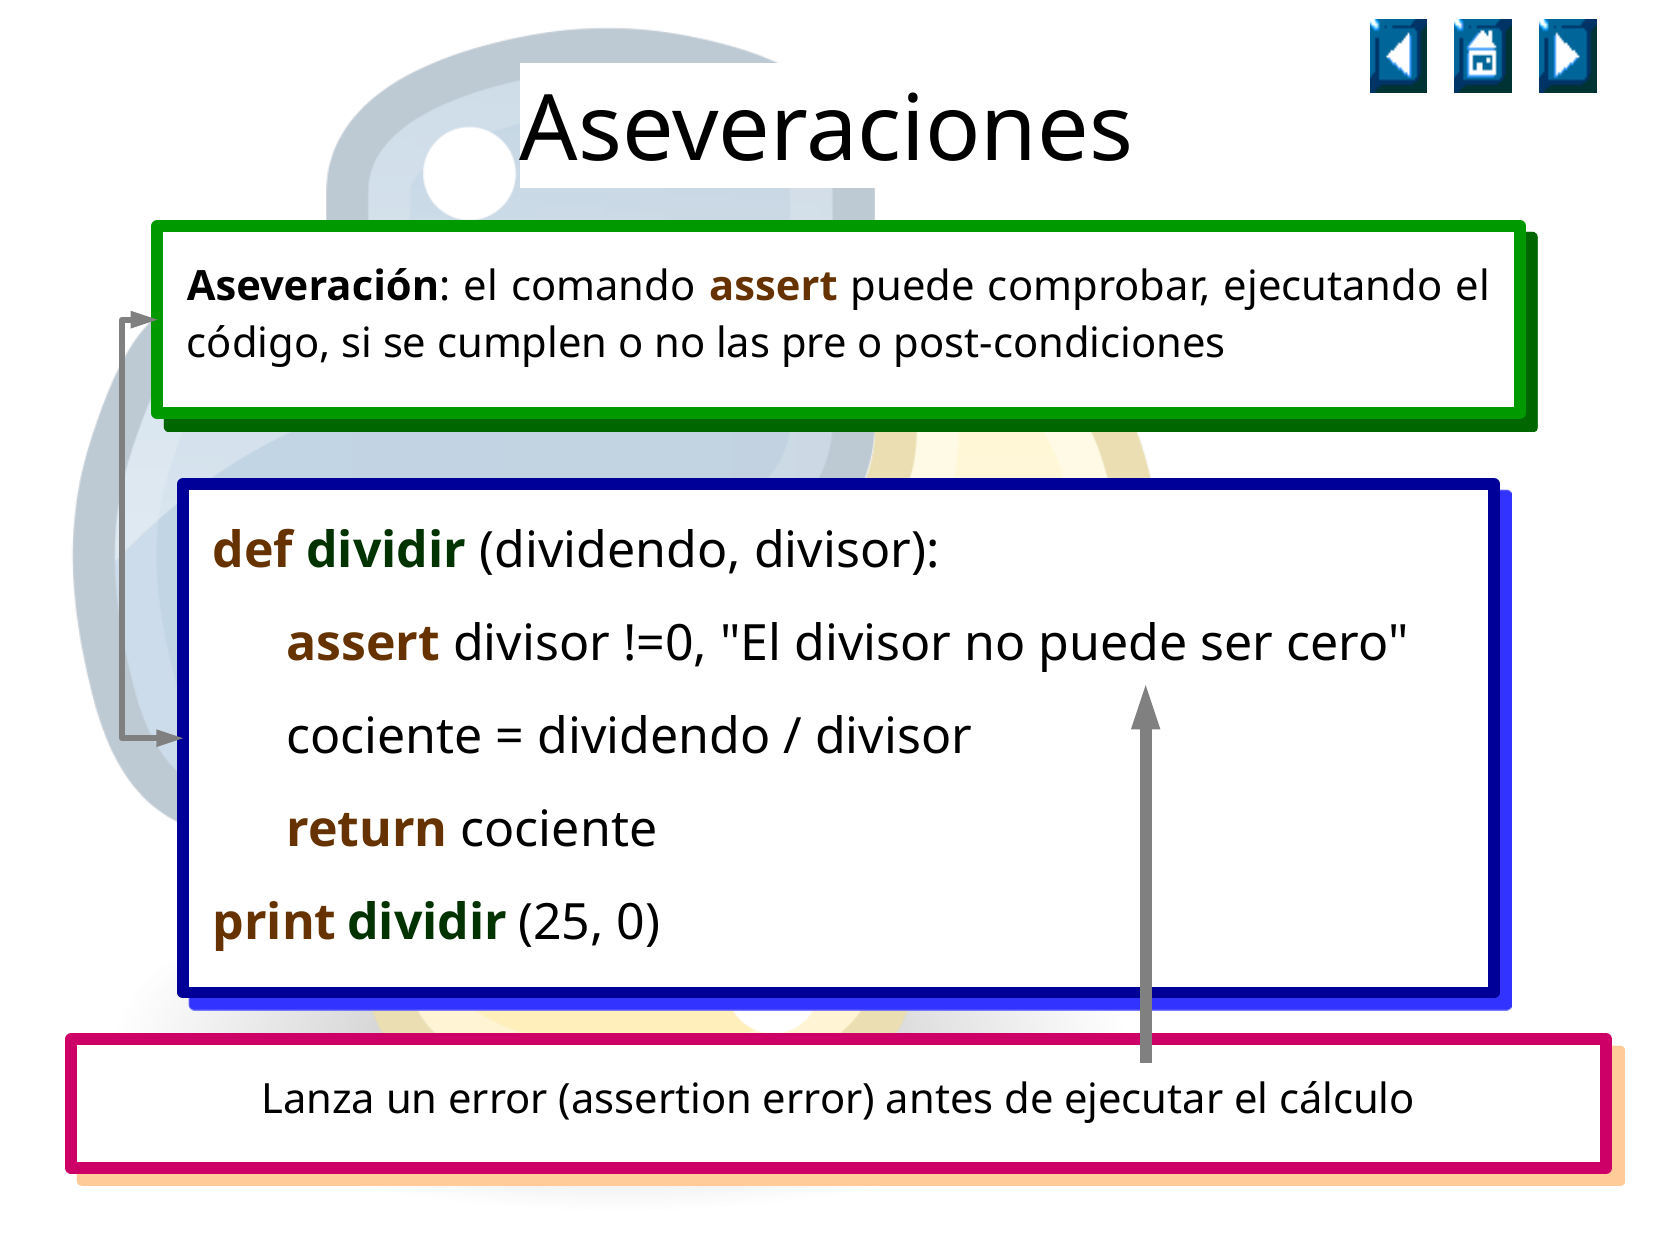

# Aseveraciones
Aseveración: el comando assert puede comprobar, ejecutando el código, si se cumplen o no las pre o post-condiciones
def dividir (dividendo, divisor):
	assert divisor !=0, "El divisor no puede ser cero"
	cociente = dividendo / divisor
	return cociente
print dividir (25, 0)
Lanza un error (assertion error) antes de ejecutar el cálculo